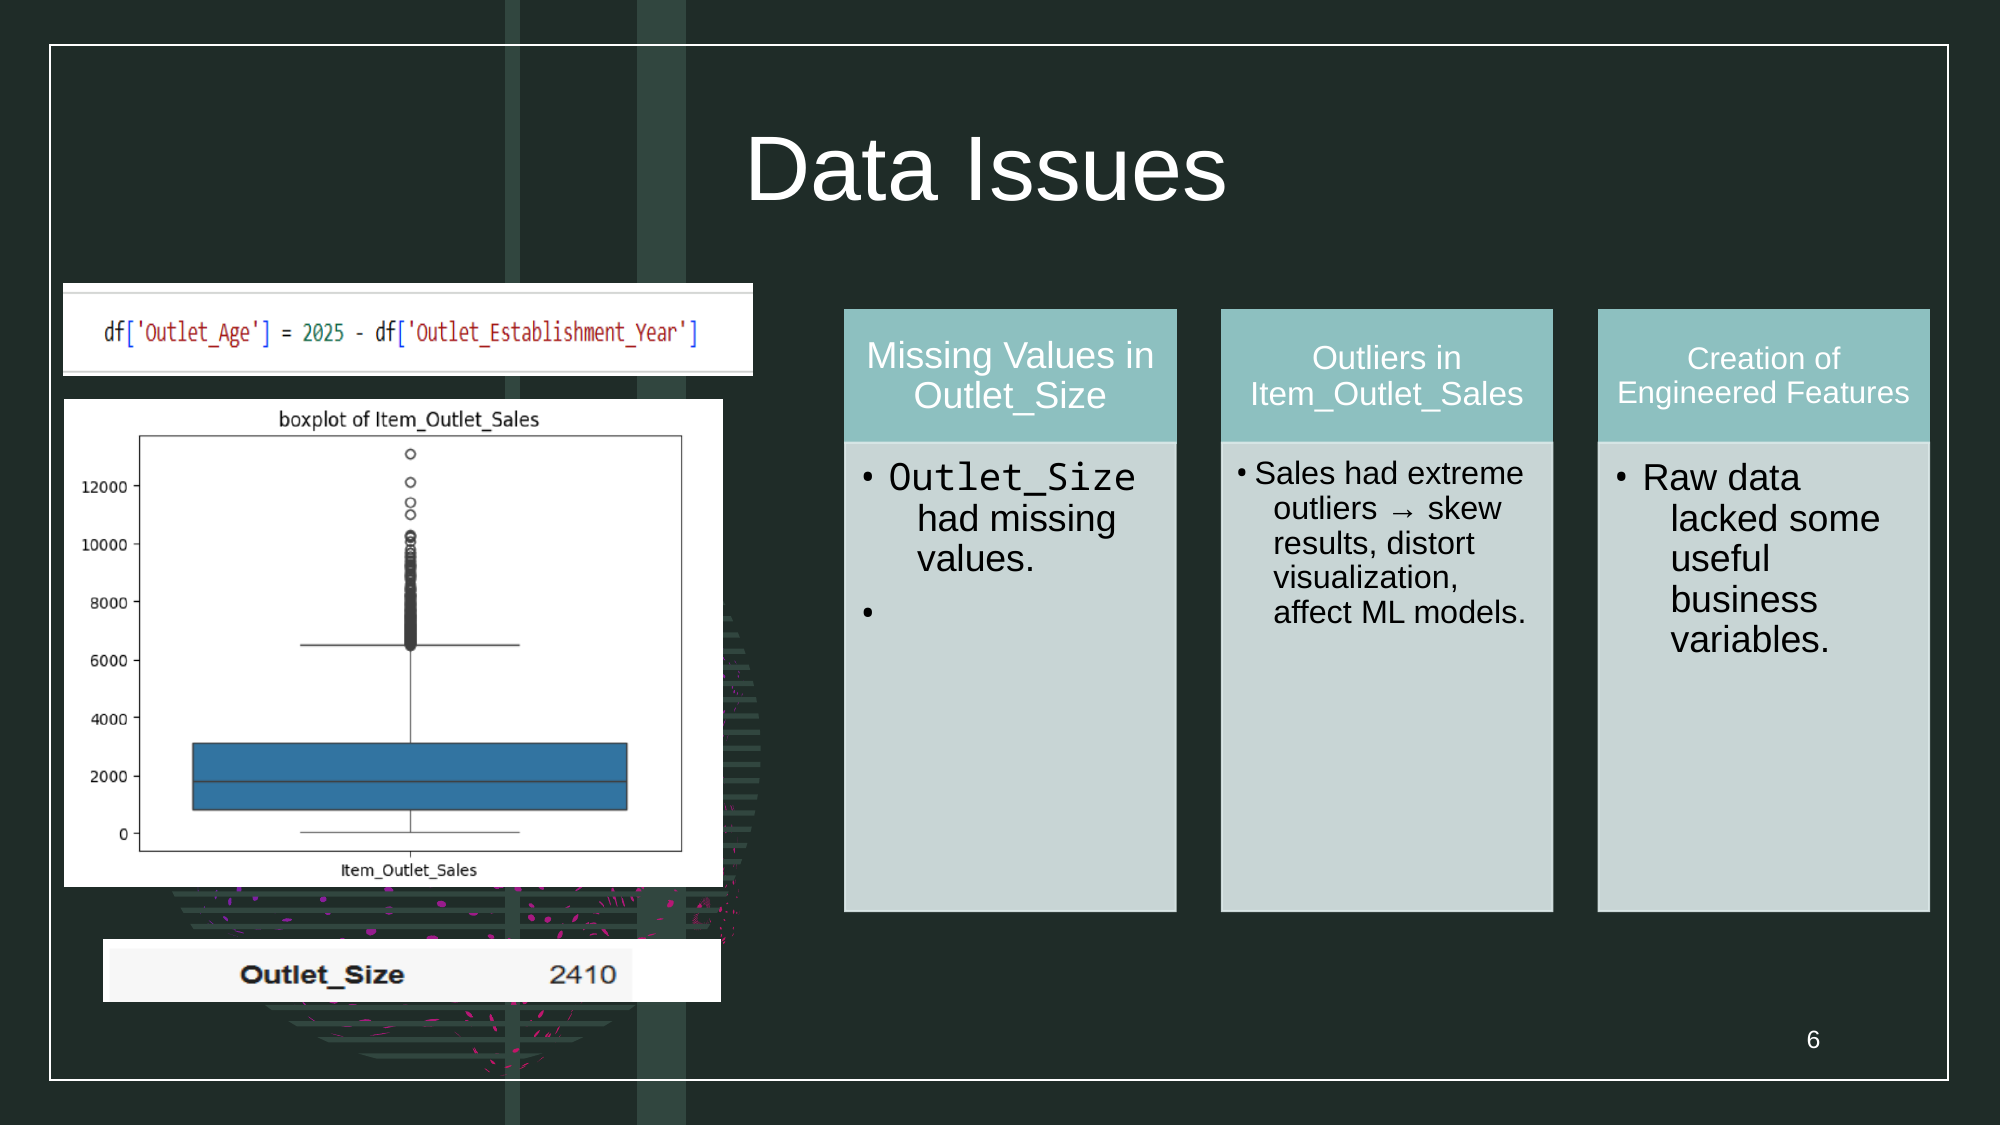

# Data Issues
Missing Values in Outlet_Size
Outliers in Item_Outlet_Sales
Creation of Engineered Features
Outlet_Size had missing values.
Sales had extreme outliers → skew results, distort visualization, affect ML models.
Raw data lacked some useful business variables.